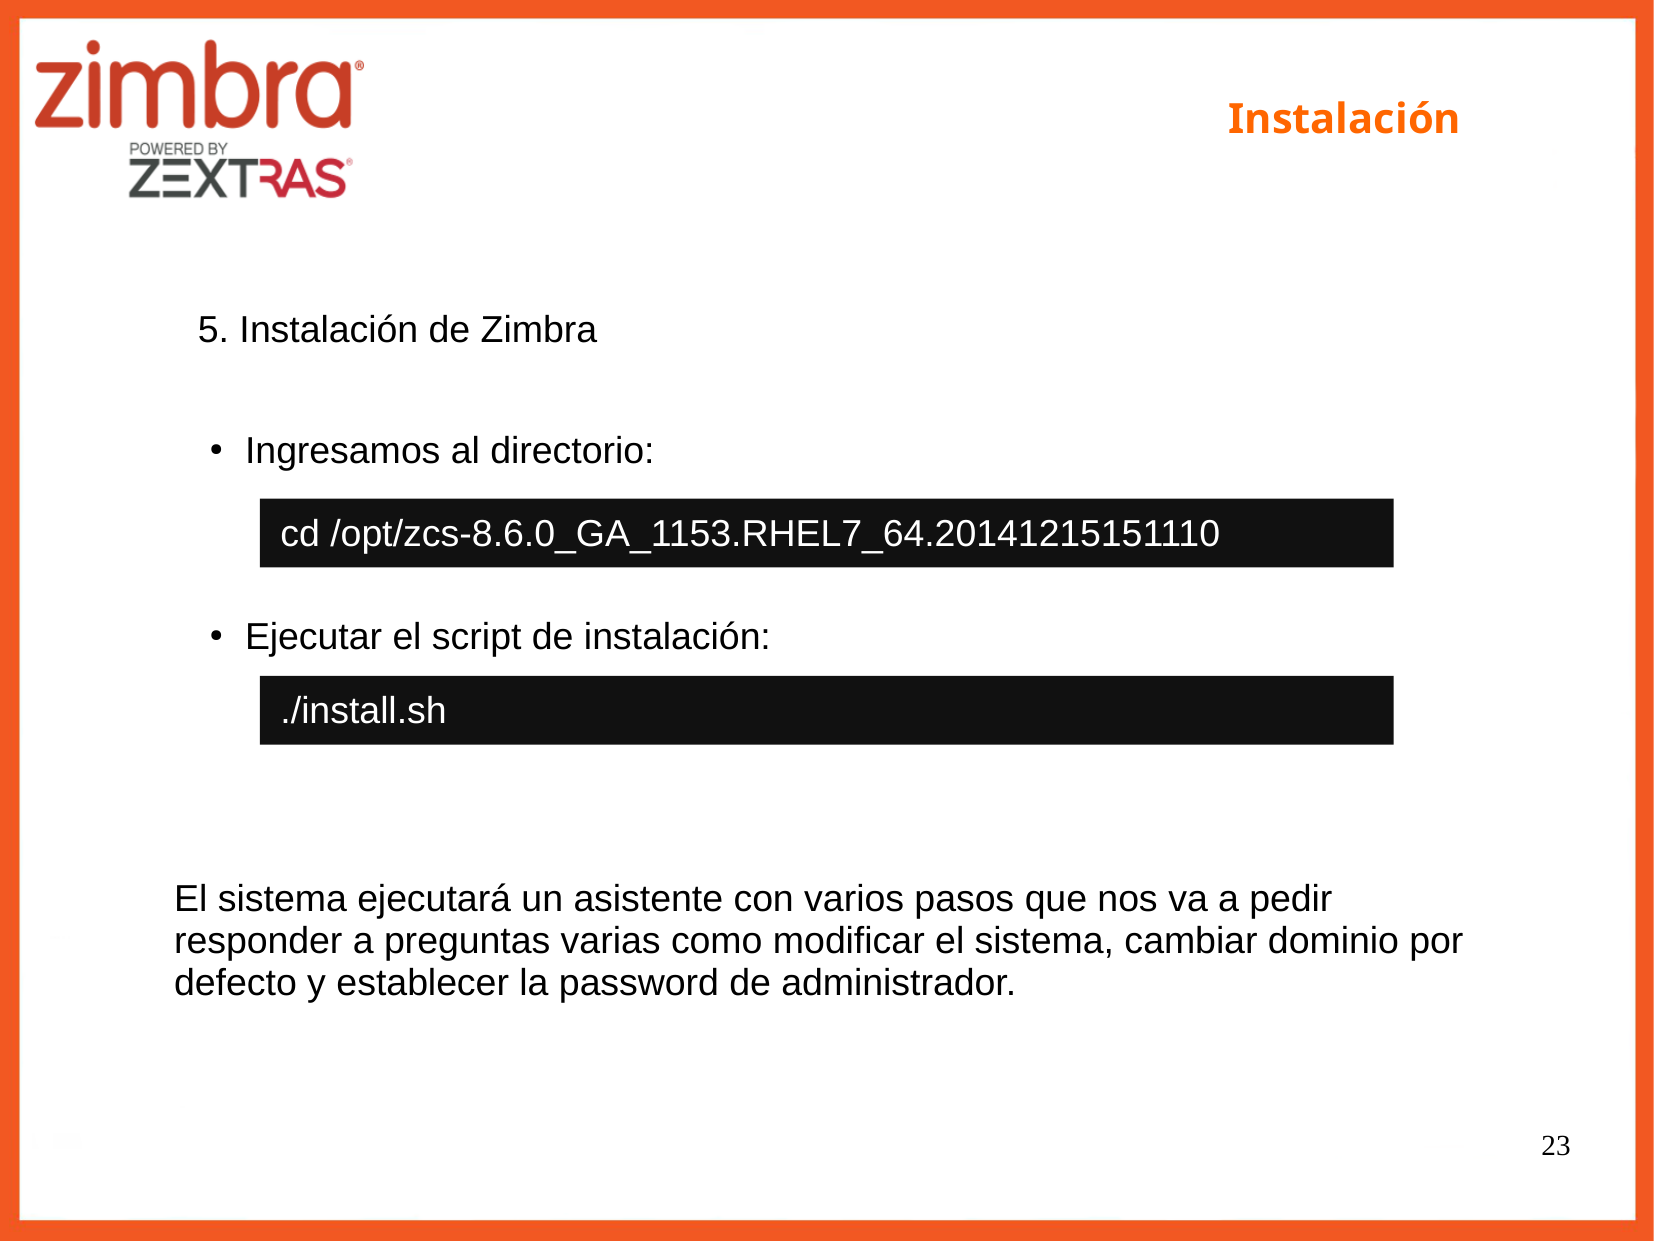

Instalación
5. Instalación de Zimbra
Ingresamos al directorio:
cd /opt/zcs-8.6.0_GA_1153.RHEL7_64.20141215151110
Ejecutar el script de instalación:
./install.sh
El sistema ejecutará un asistente con varios pasos que nos va a pedir responder a preguntas varias como modificar el sistema, cambiar dominio por defecto y establecer la password de administrador.
23